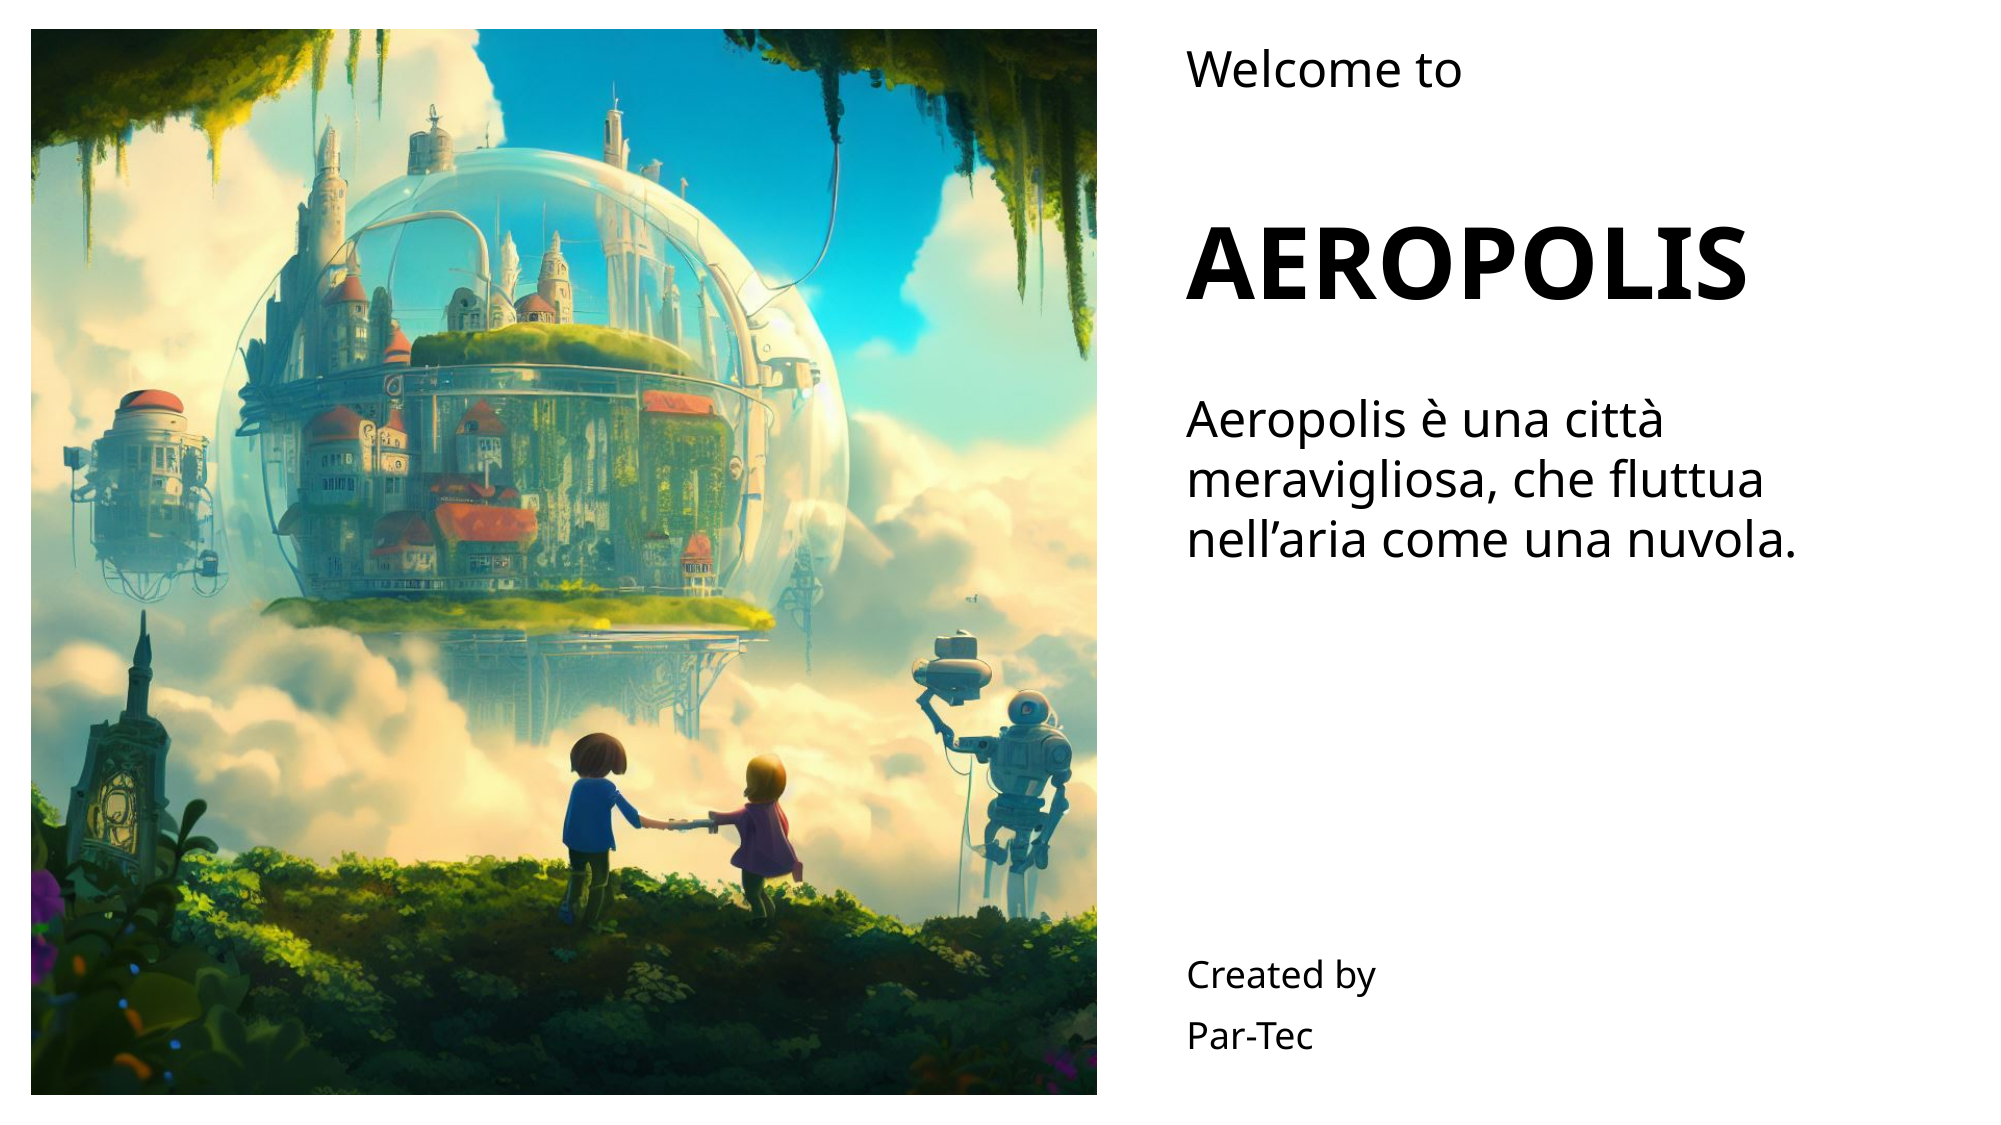

Welcome to
AEROPOLIS
Aeropolis è una città meravigliosa, che fluttua nell’aria come una nuvola.
Created by
Par-Tec